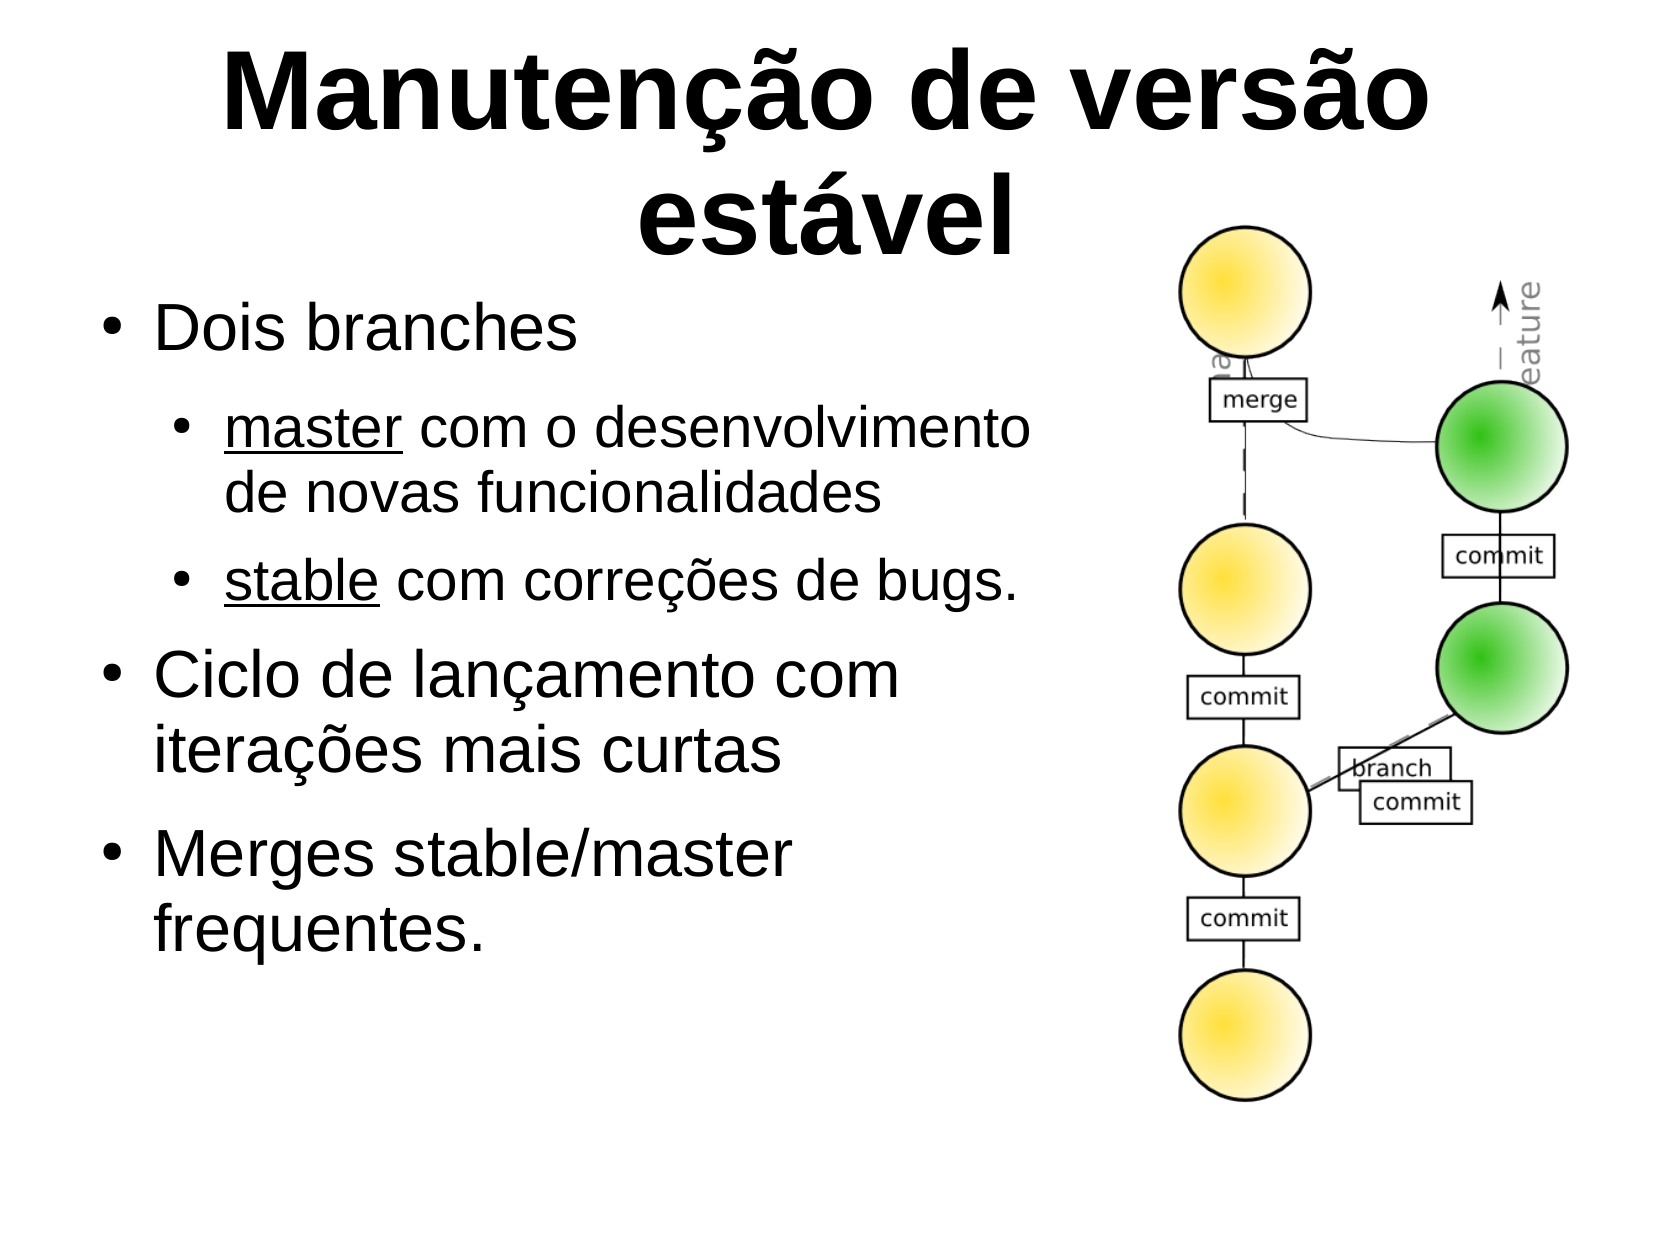

# Manutenção de versão estável
Dois branches
master com o desenvolvimento de novas funcionalidades
stable com correções de bugs.
Ciclo de lançamento com iterações mais curtas
Merges stable/master frequentes.